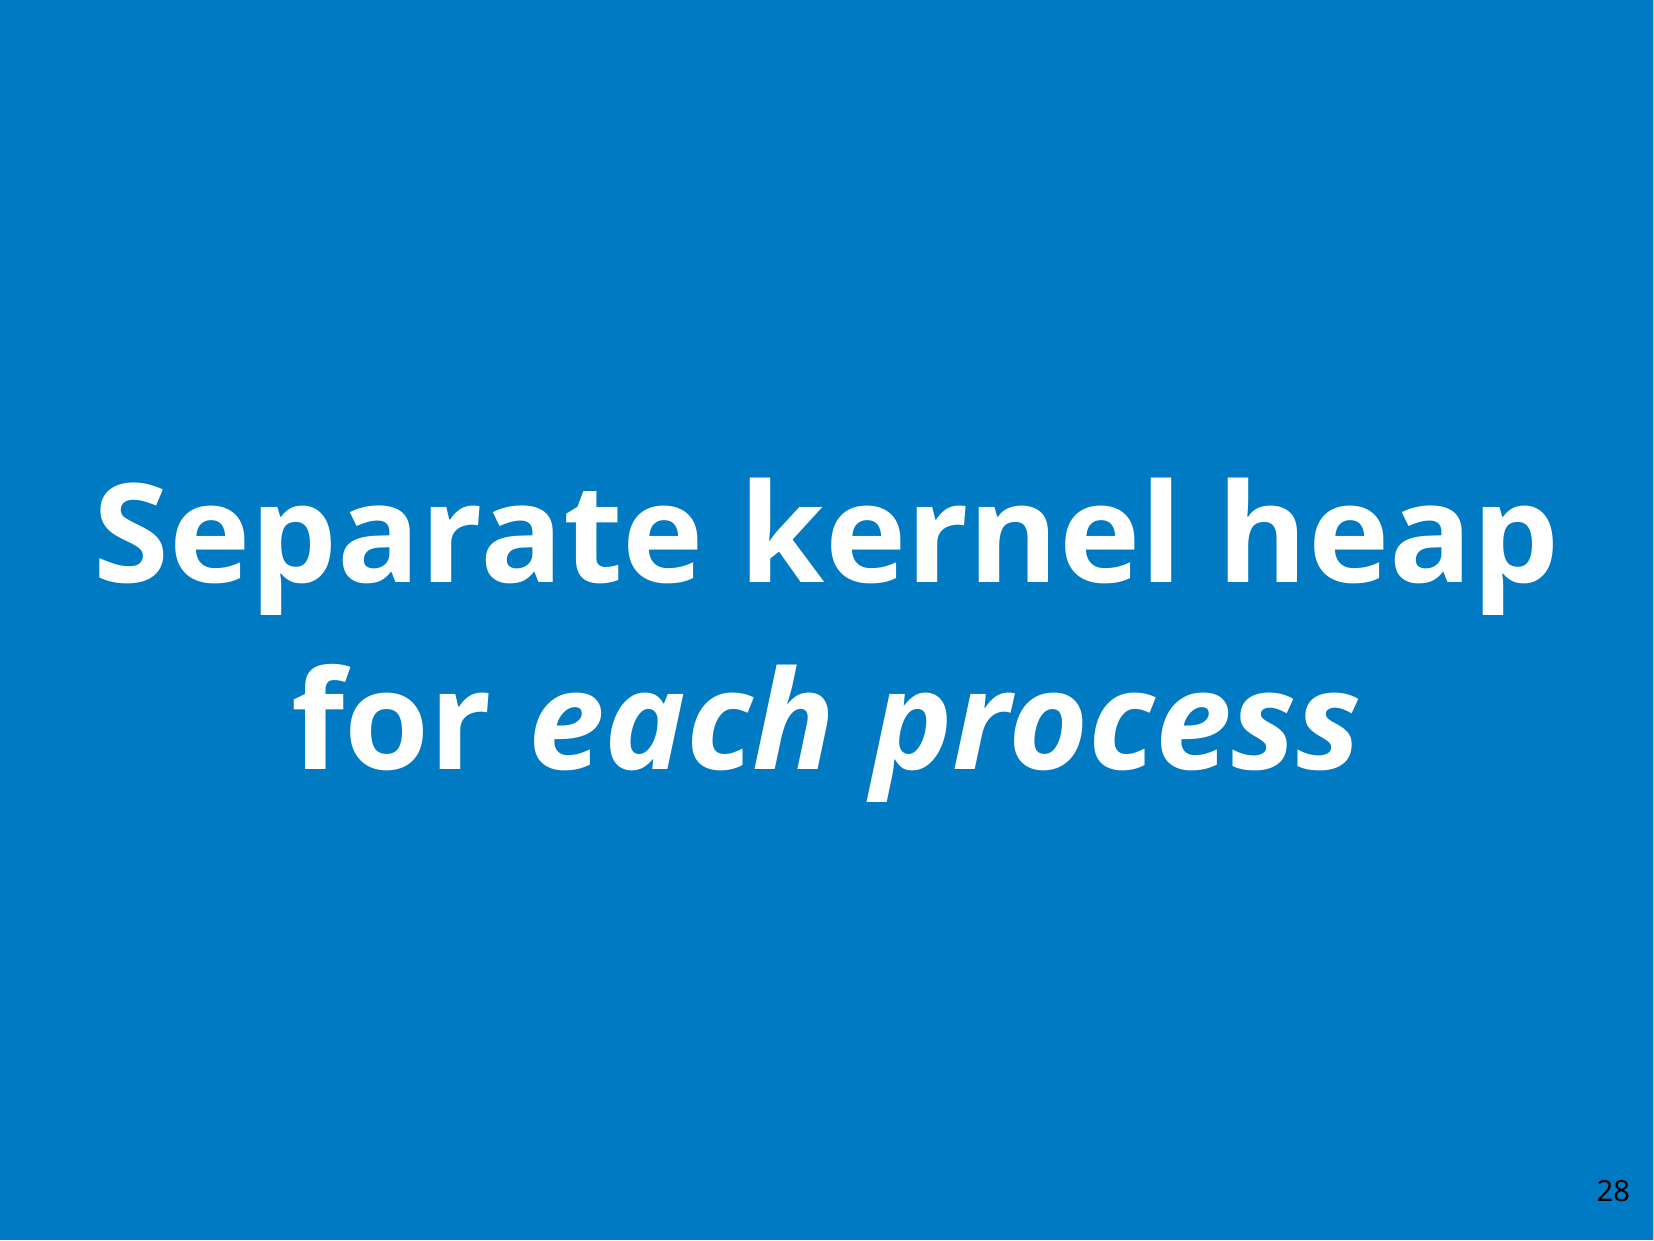

Separate kernel heap for each process
28